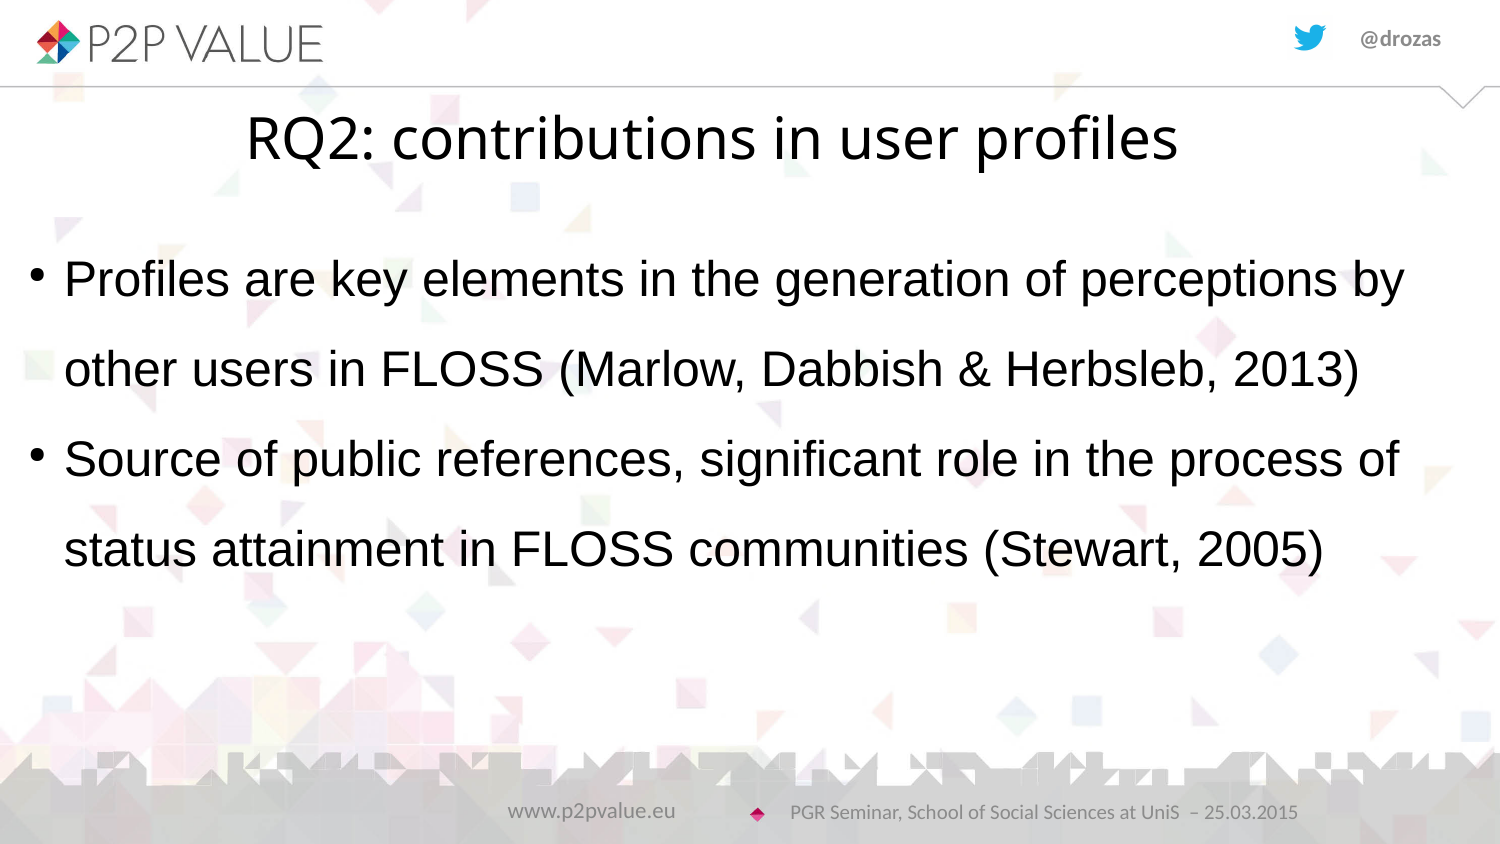

@drozas
# RQ2: contributions in user profiles
Profiles are key elements in the generation of perceptions by other users in FLOSS (Marlow, Dabbish & Herbsleb, 2013)
Source of public references, significant role in the process of status attainment in FLOSS communities (Stewart, 2005)
PGR Seminar, School of Social Sciences at UniS – 25.03.2015
www.p2pvalue.eu